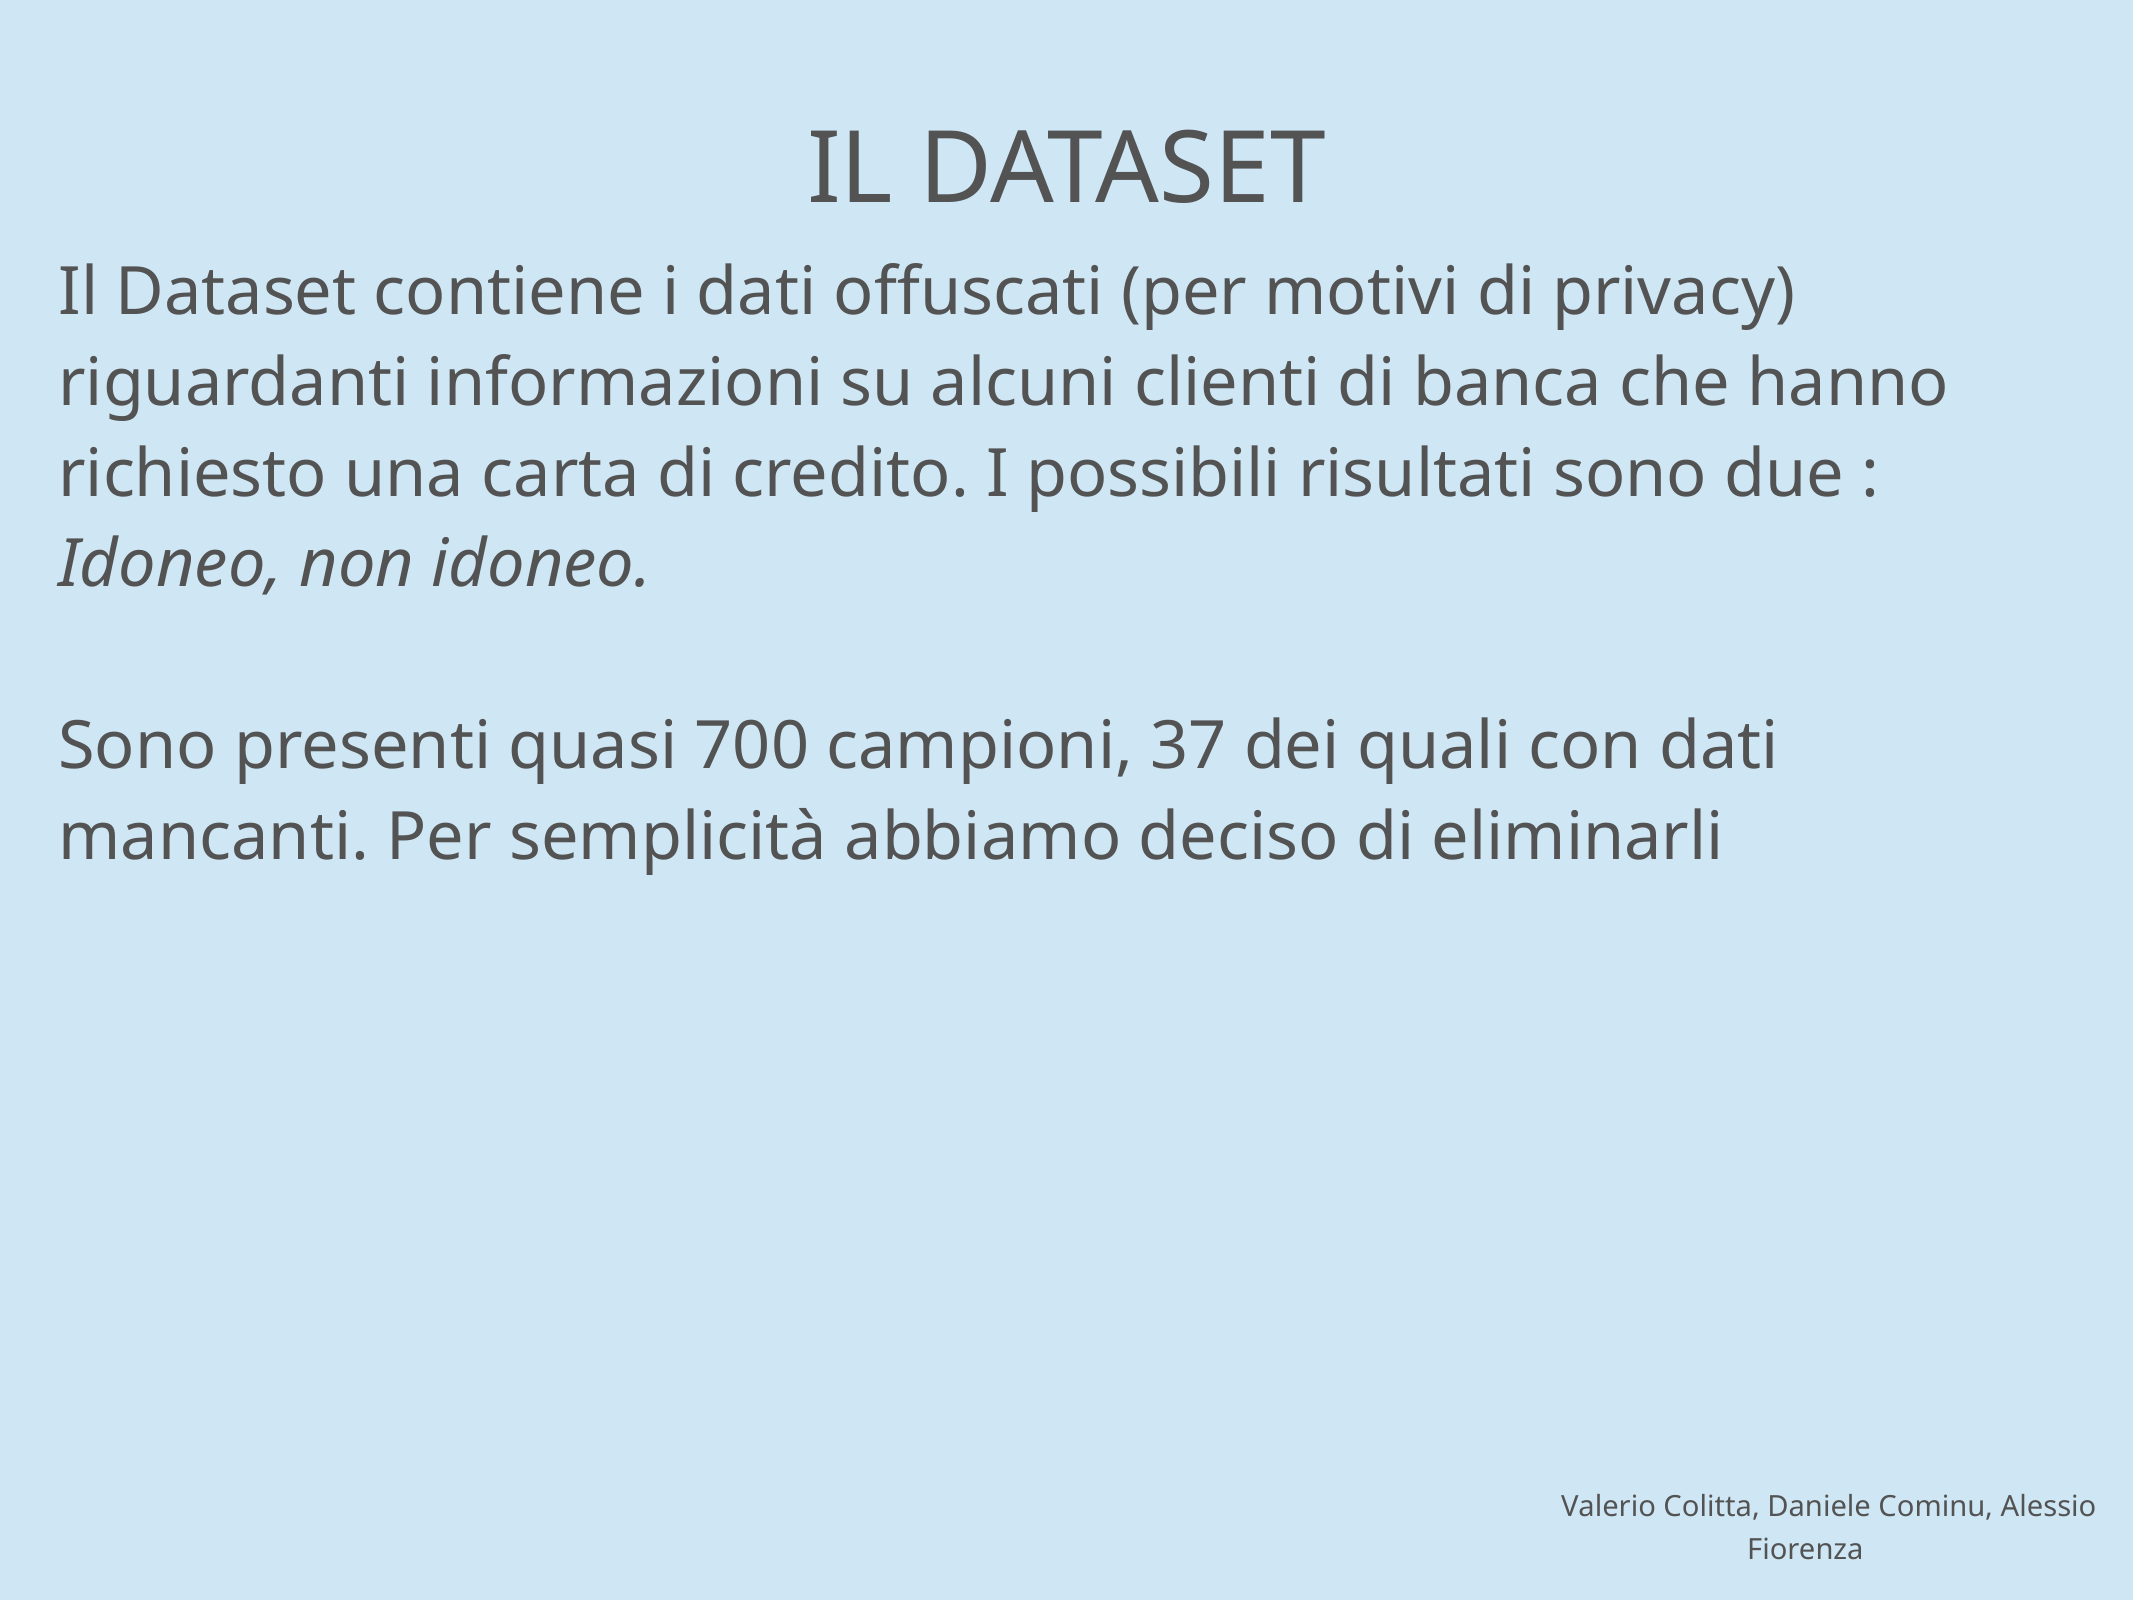

# IL DATASET
Il Dataset contiene i dati offuscati (per motivi di privacy) riguardanti informazioni su alcuni clienti di banca che hanno richiesto una carta di credito. I possibili risultati sono due : Idoneo, non idoneo.
Sono presenti quasi 700 campioni, 37 dei quali con dati mancanti. Per semplicità abbiamo deciso di eliminarli
Valerio Colitta, Daniele Cominu, Alessio Fiorenza